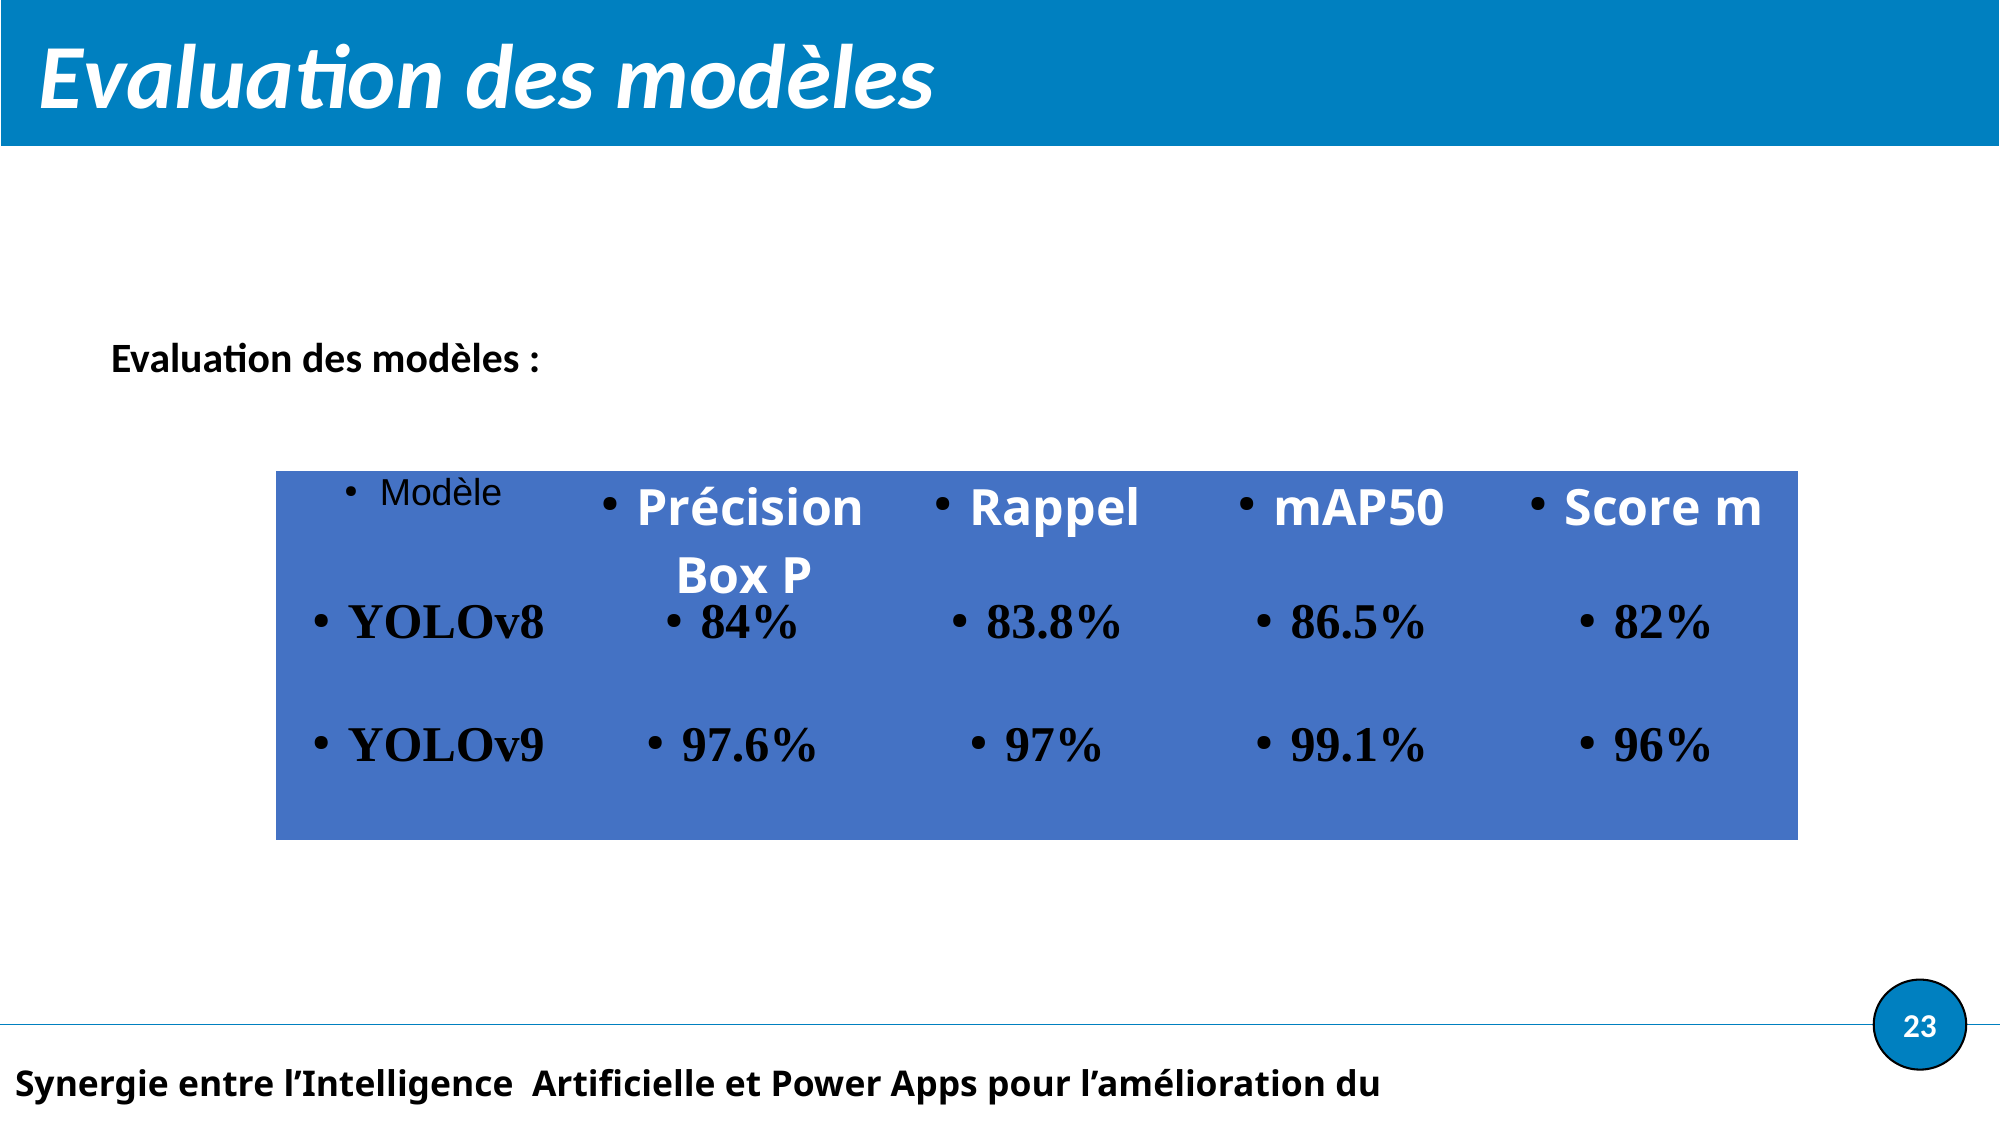

Evaluation des modèles
Evaluation des modèles :
| Modèle | Précision Box P | Rappel | mAP50 | Score m |
| --- | --- | --- | --- | --- |
| YOLOv8 | 84% | 83.8% | 86.5% | 82% |
| YOLOv9 | 97.6% | 97% | 99.1% | 96% |
23
Synergie entre l’Intelligence Artificielle et Power Apps pour l’amélioration du processus de recrutement